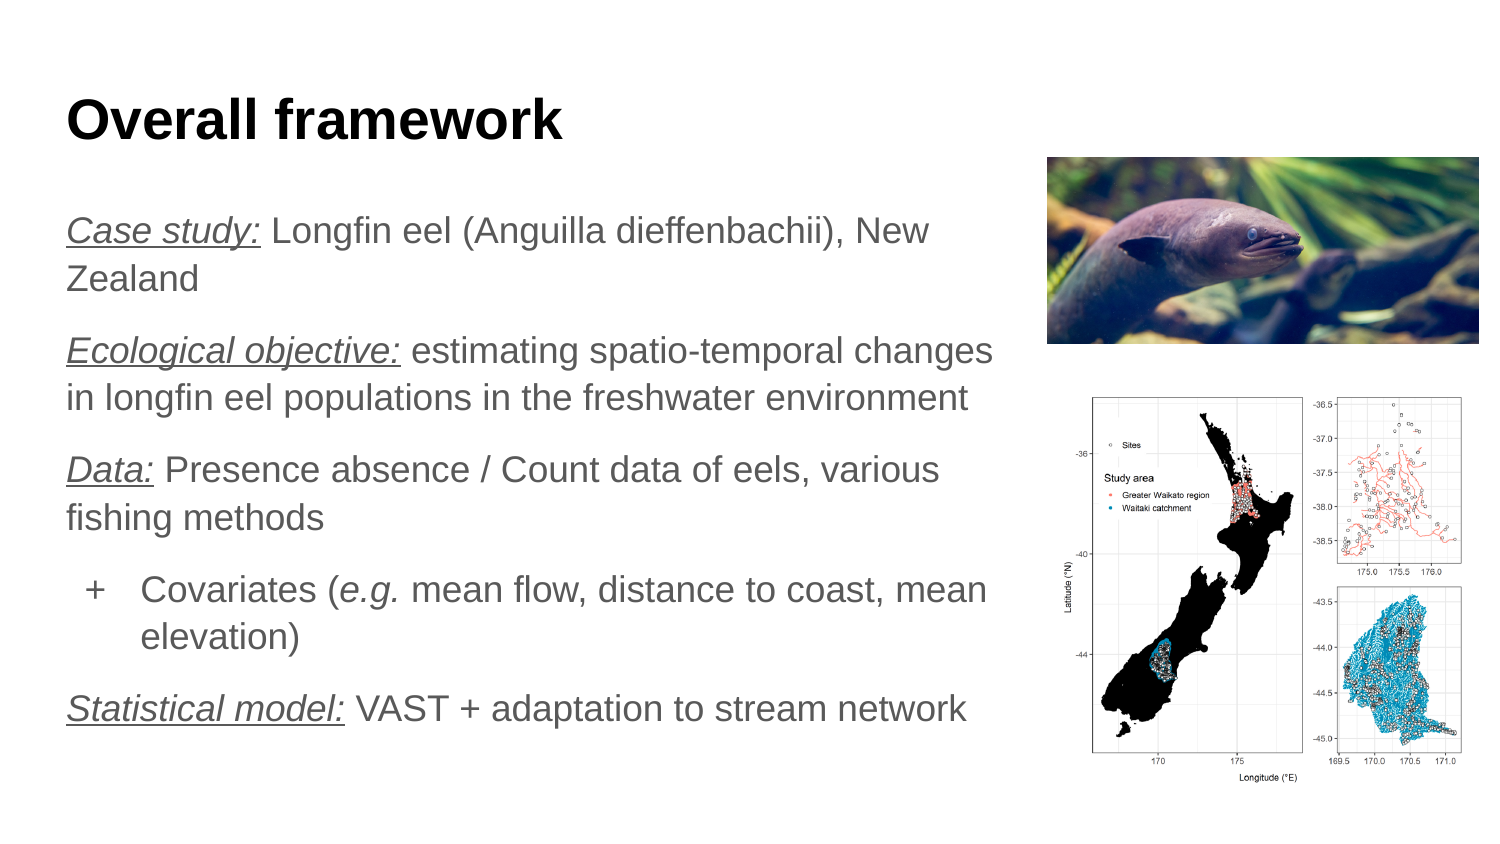

# Overall framework
Case study: Longfin eel (Anguilla dieffenbachii), New Zealand
Ecological objective: estimating spatio-temporal changes in longfin eel populations in the freshwater environment
Data: Presence absence / Count data of eels, various fishing methods
Covariates (e.g. mean flow, distance to coast, mean elevation)
Statistical model: VAST + adaptation to stream network